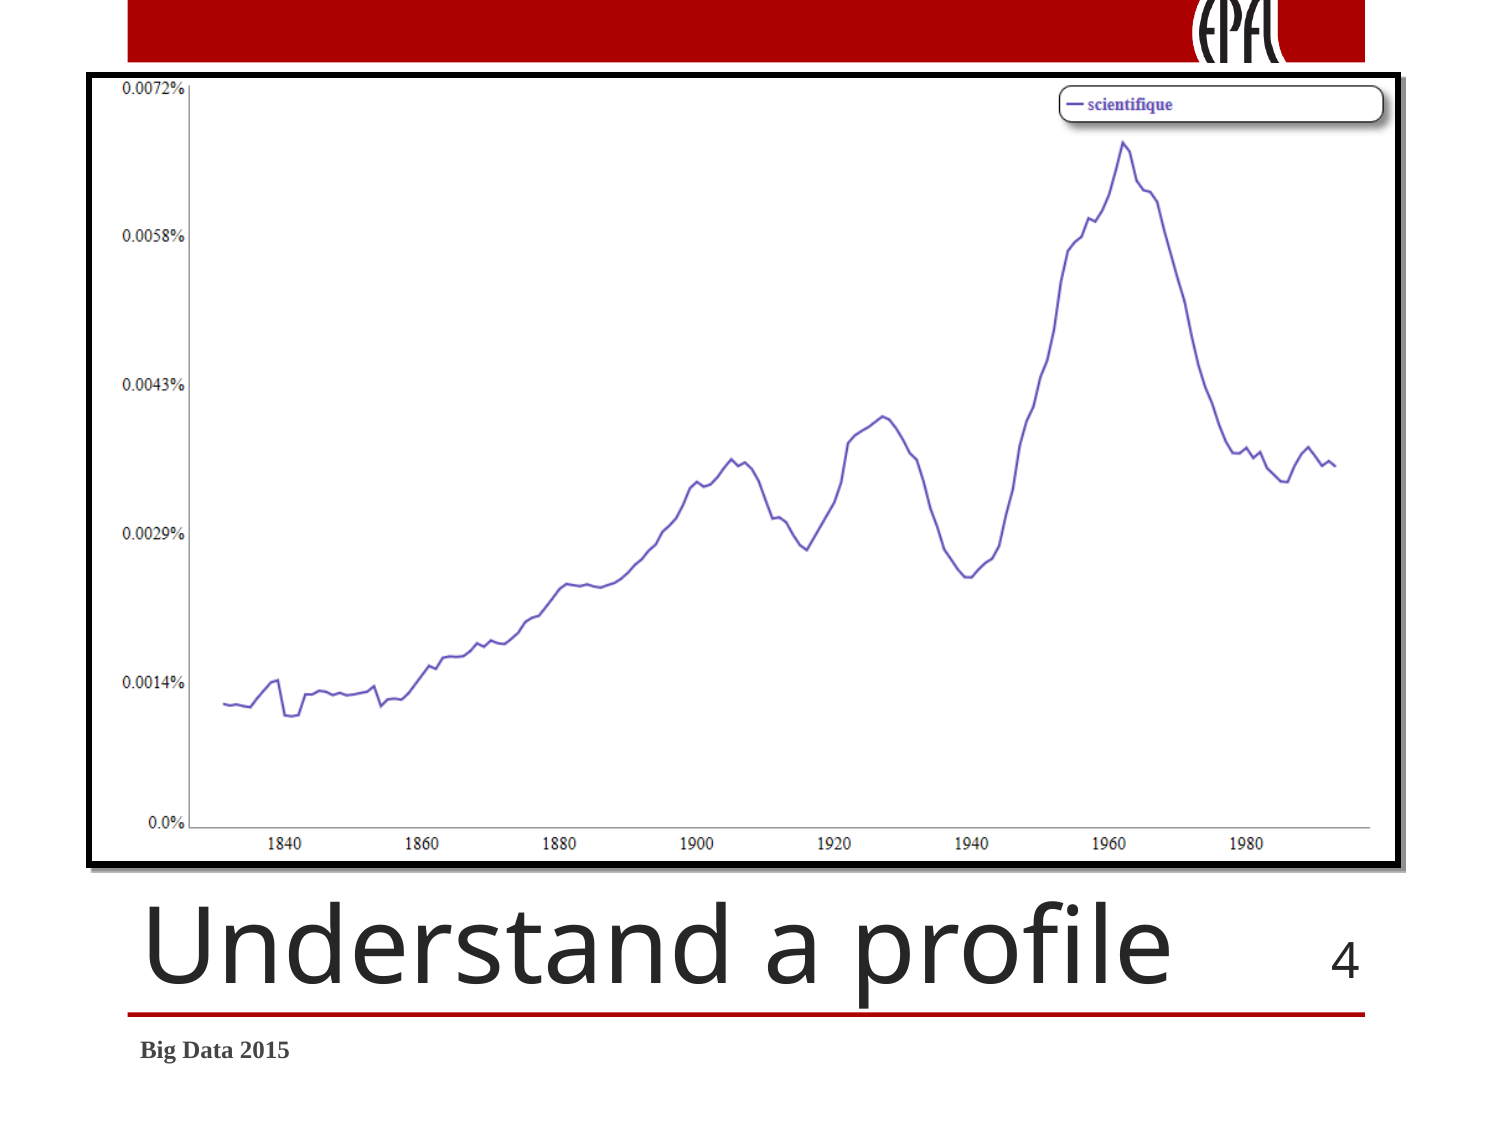

# Understand a profile
Big Data 2015